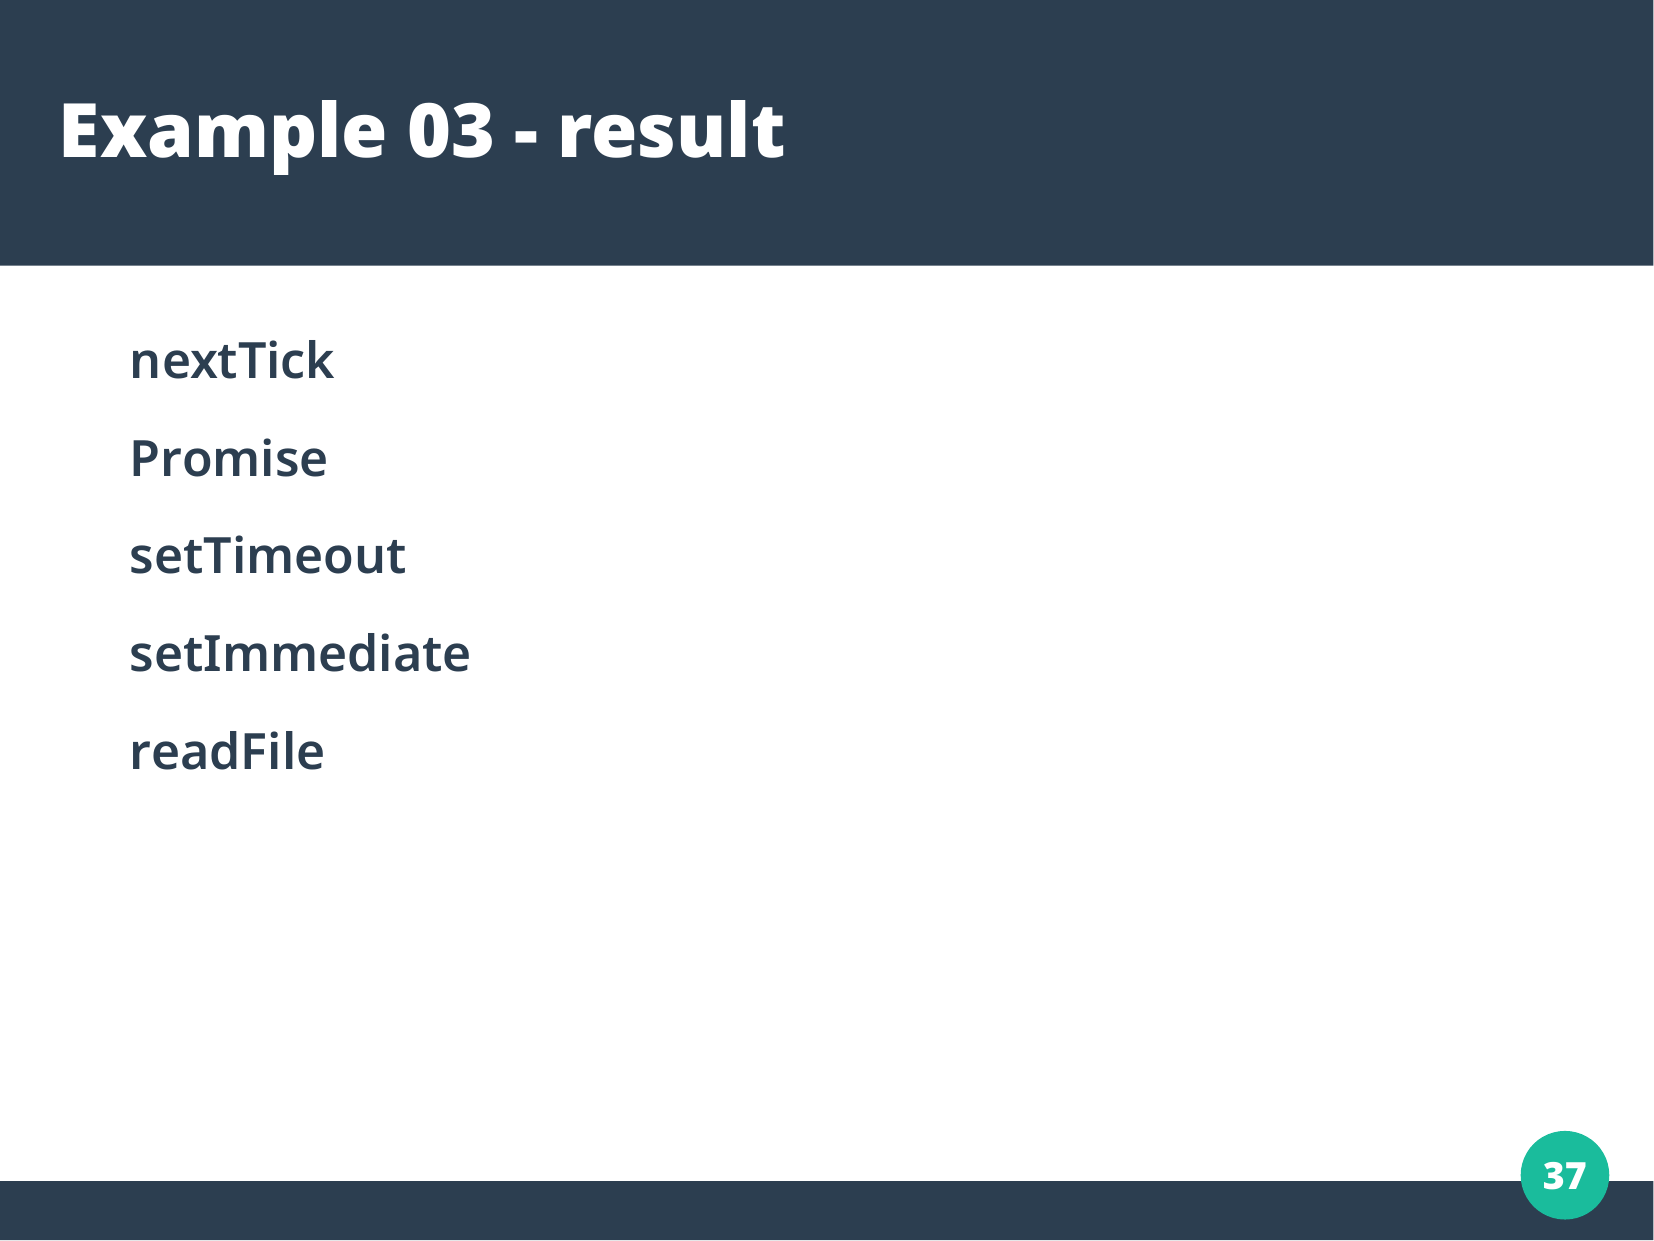

# Example 03 - result
nextTick
Promise
setTimeout
setImmediate
readFile
37